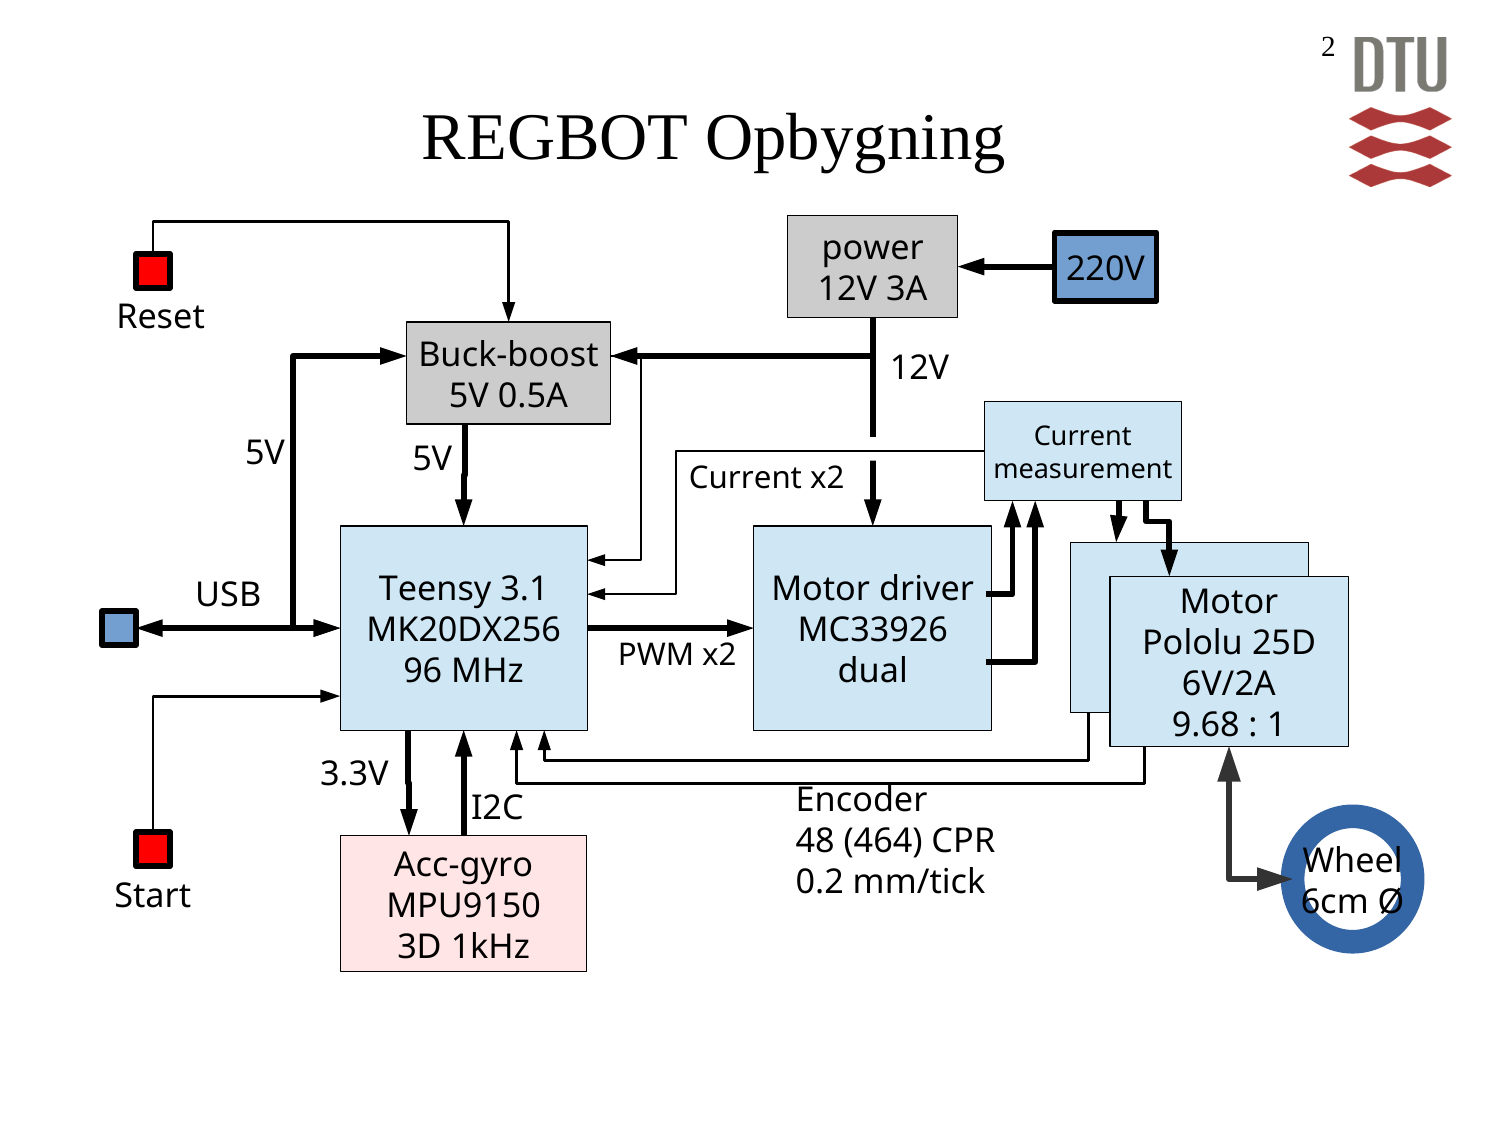

2
# REGBOT Opbygning
power
12V 3A
220V
Reset
Buck-boost
5V 0.5A
12V
Current
measurement
5V
5V
Current x2
Teensy 3.1
MK20DX256
96 MHz
Motor driver
MC33926
dual
Motor
Pololu 25D
6V/2A
9.68 : 1
USB
PWM x2
Encoder
48 (464) CPR
0.2 mm/tick
3.3V
I2C
Wheel
6cm Ø
Acc-gyro
MPU9150
3D 1kHz
Start